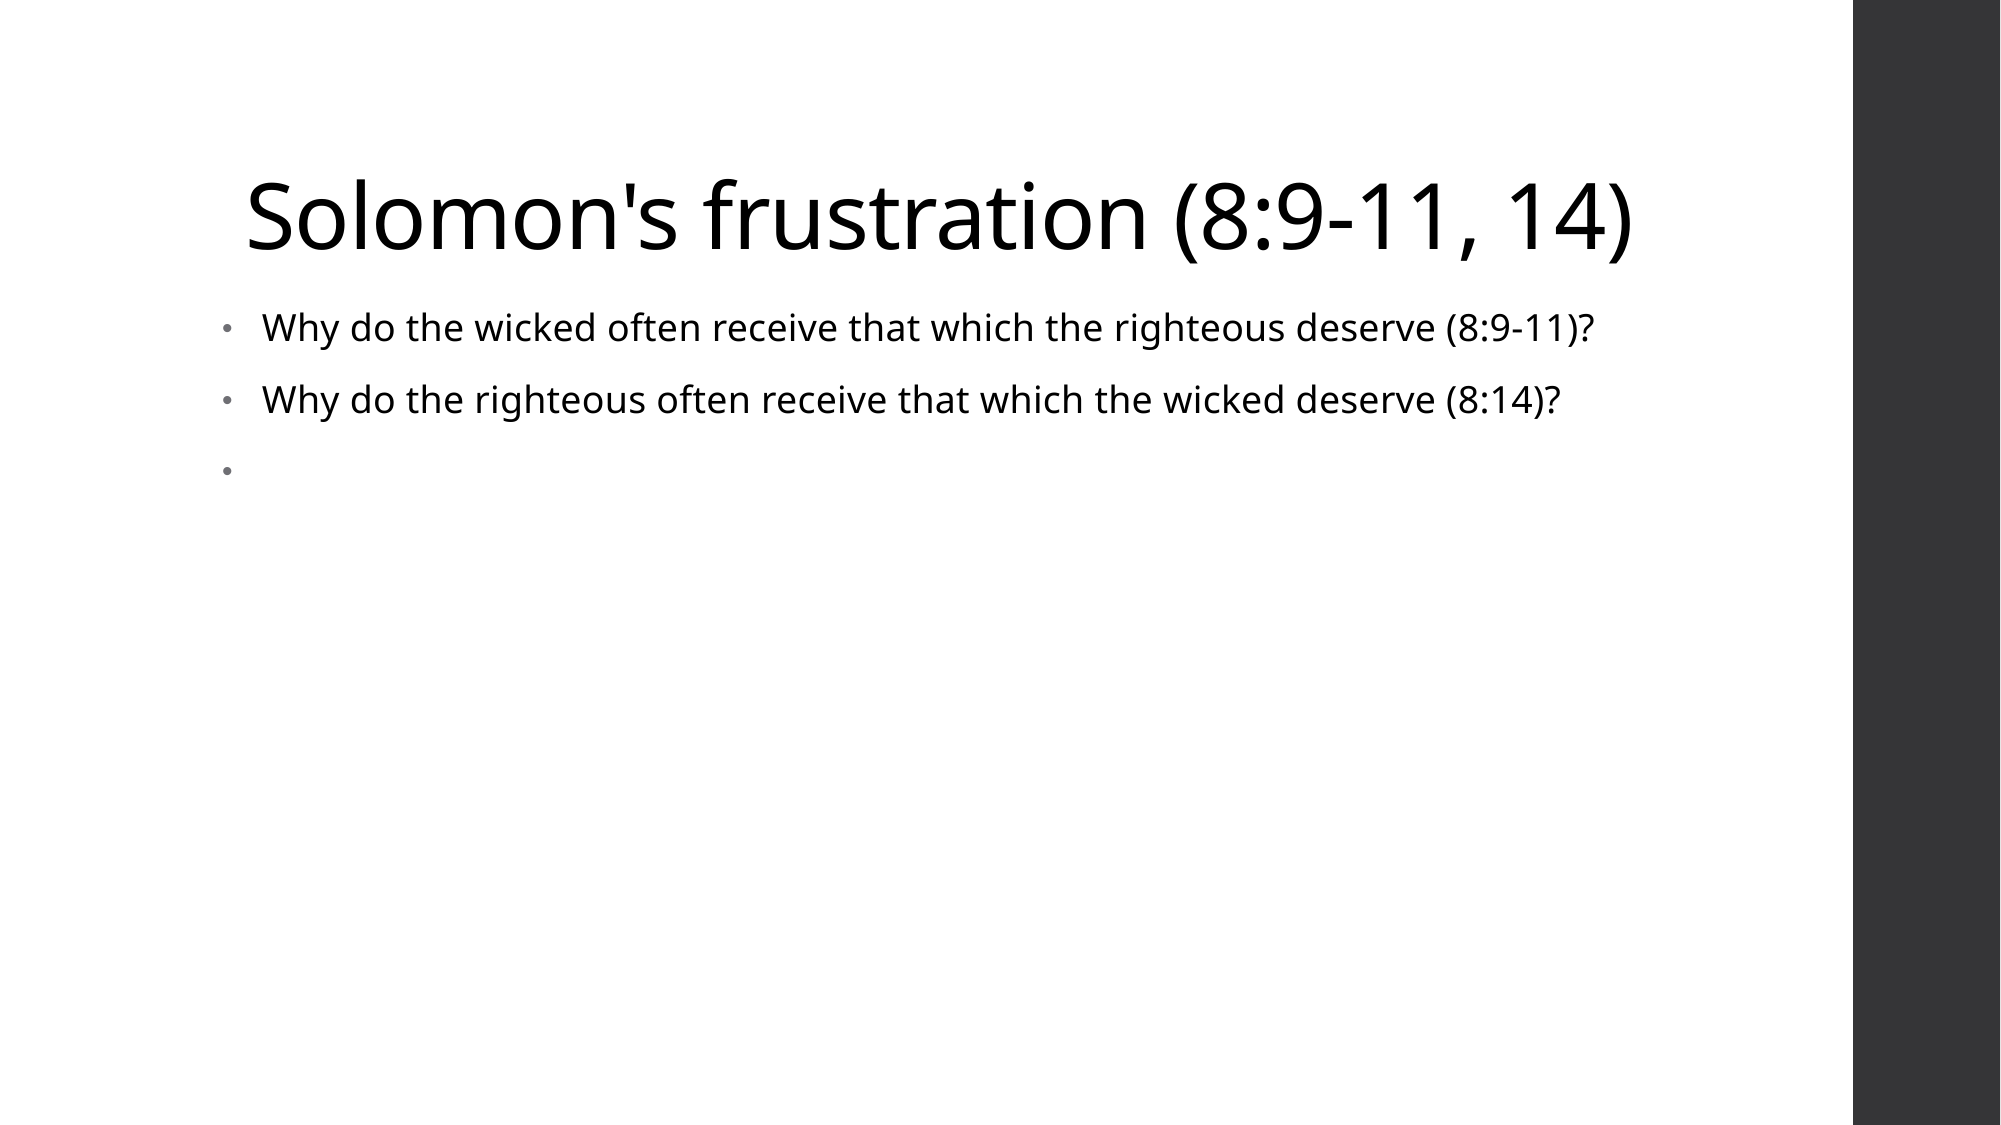

# Solomon's frustration (8:9-11, 14)
 Why do the wicked often receive that which the righteous deserve (8:9-11)?
 Why do the righteous often receive that which the wicked deserve (8:14)?